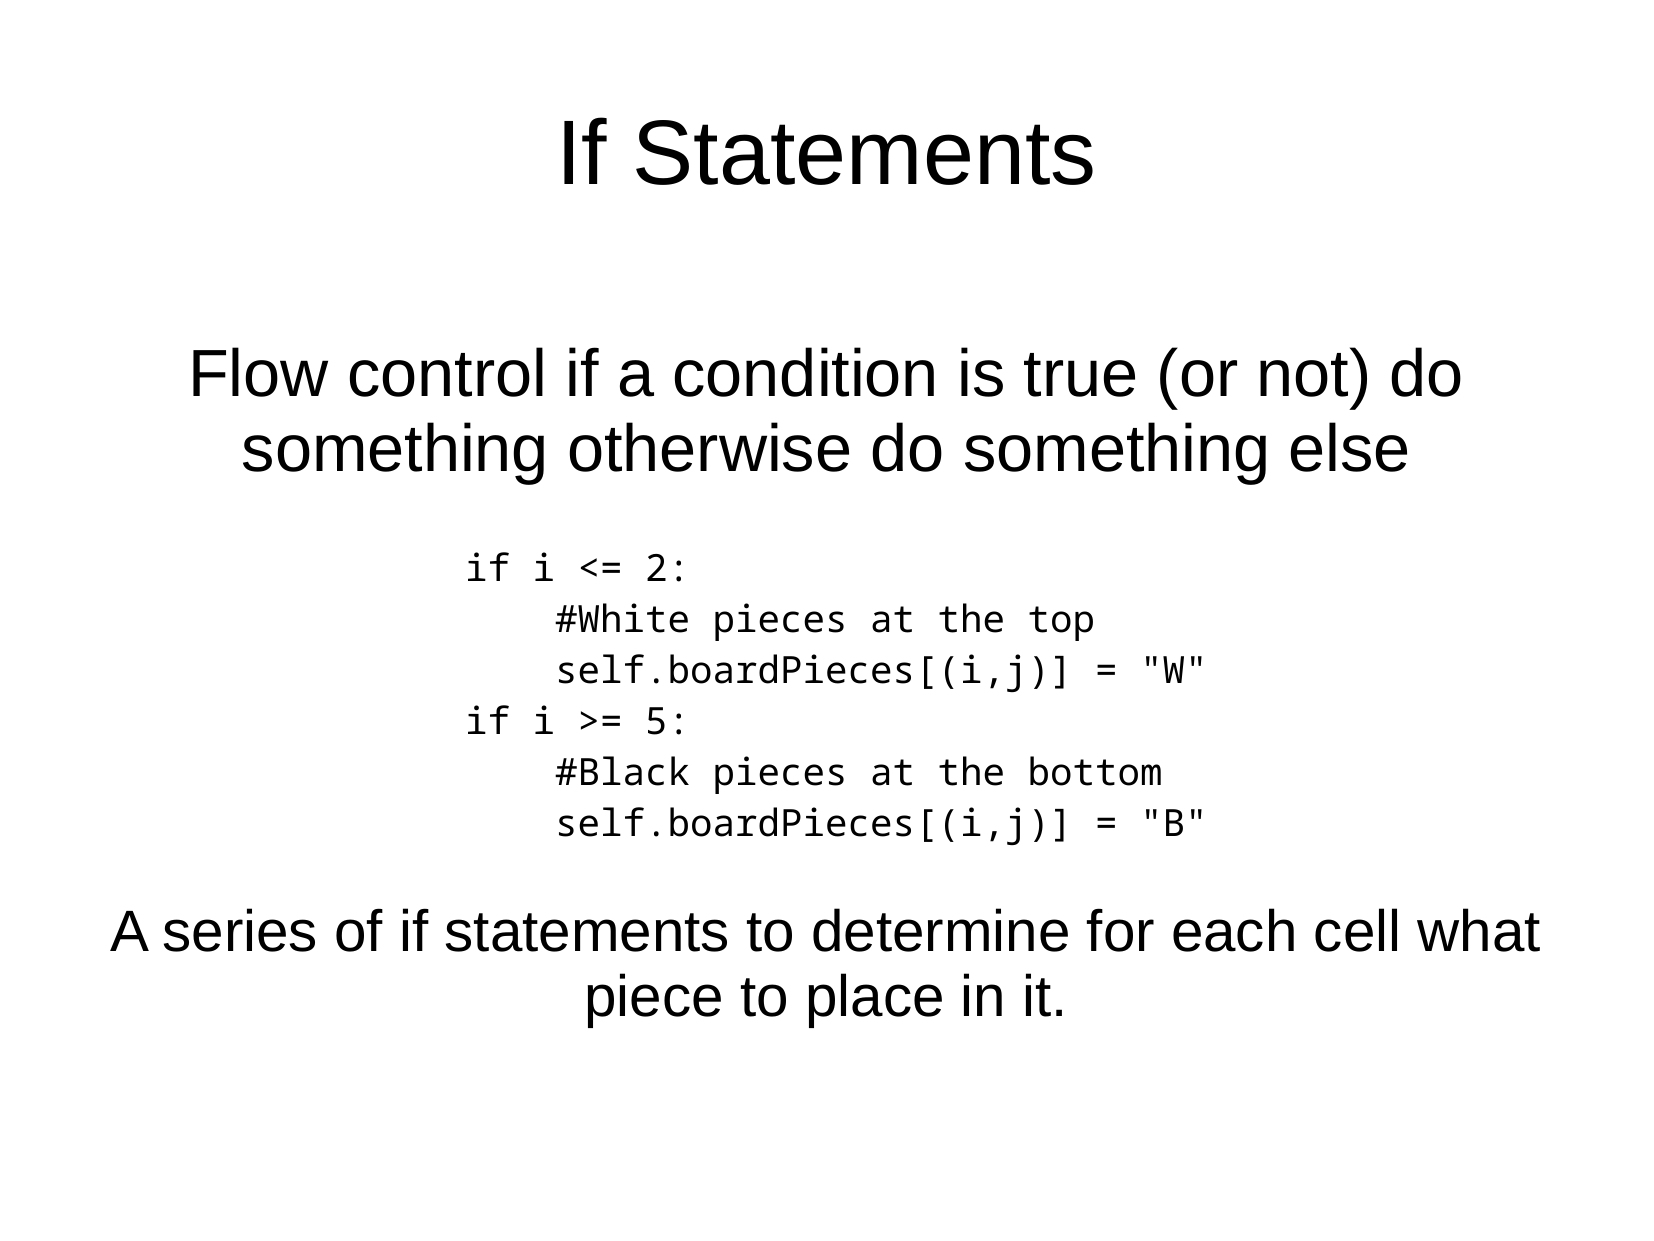

# If Statements
Flow control if a condition is true (or not) do something otherwise do something else
 if i <= 2:
 #White pieces at the top
 self.boardPieces[(i,j)] = "W"
 if i >= 5:
 #Black pieces at the bottom
 self.boardPieces[(i,j)] = "B"
A series of if statements to determine for each cell what piece to place in it.